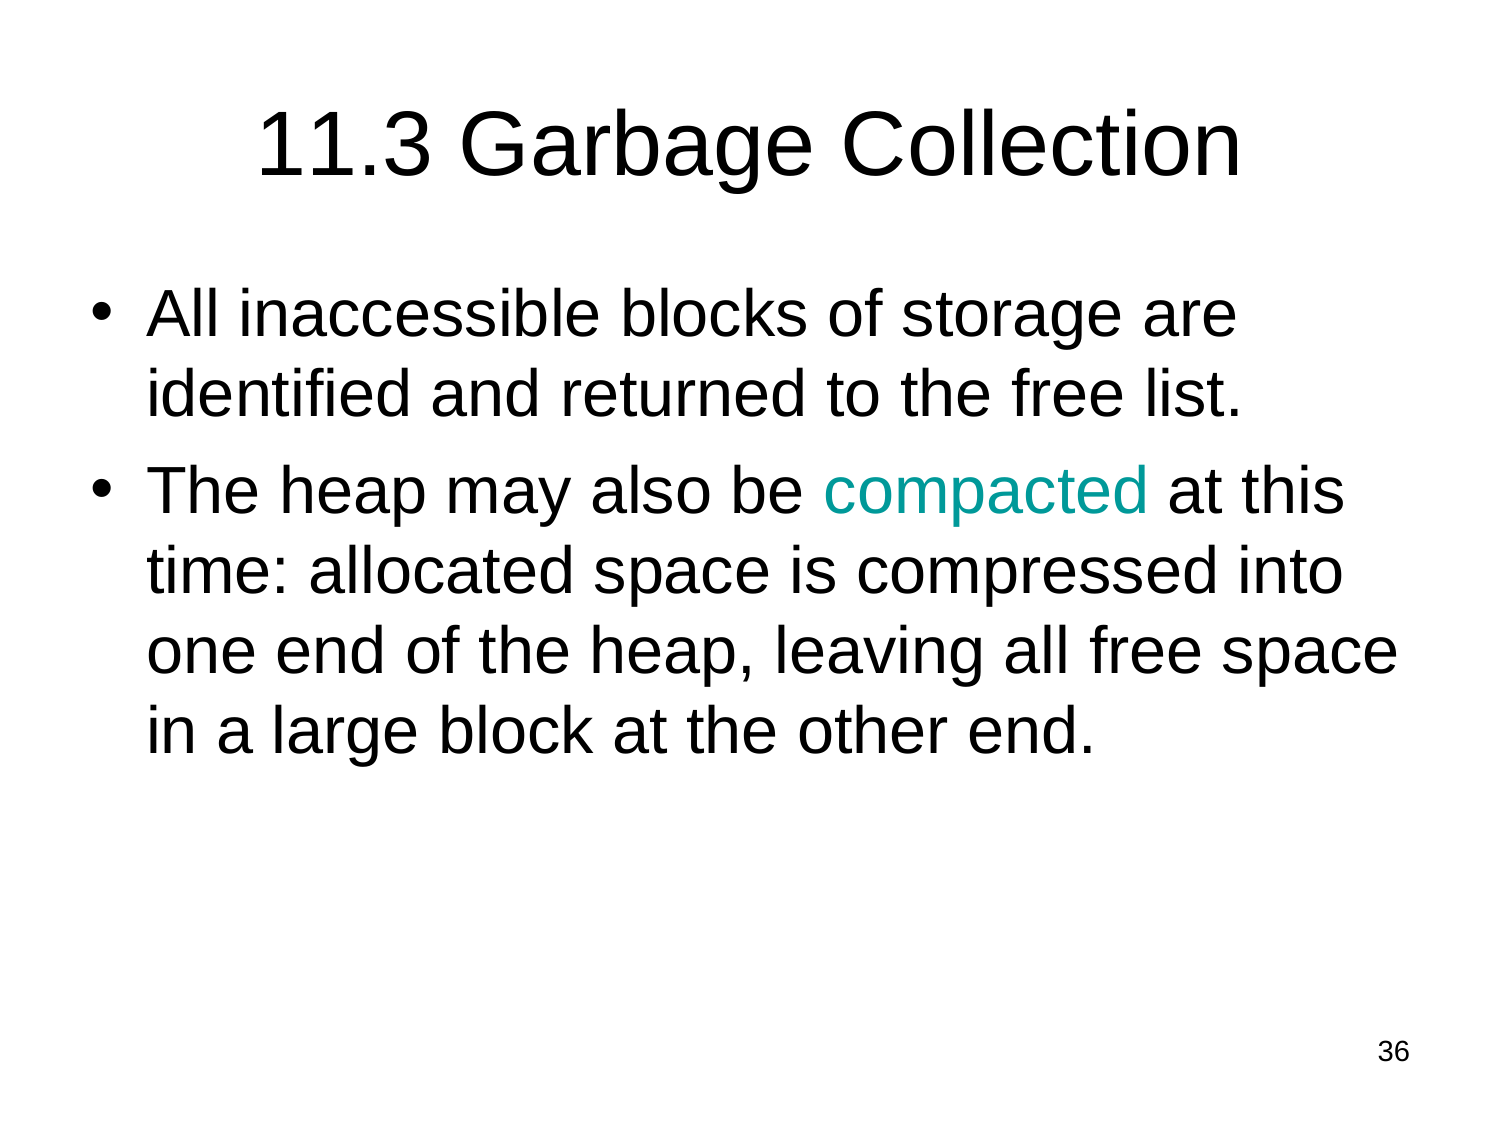

# 11.3 Garbage Collection
All inaccessible blocks of storage are identified and returned to the free list.
The heap may also be compacted at this time: allocated space is compressed into one end of the heap, leaving all free space in a large block at the other end.